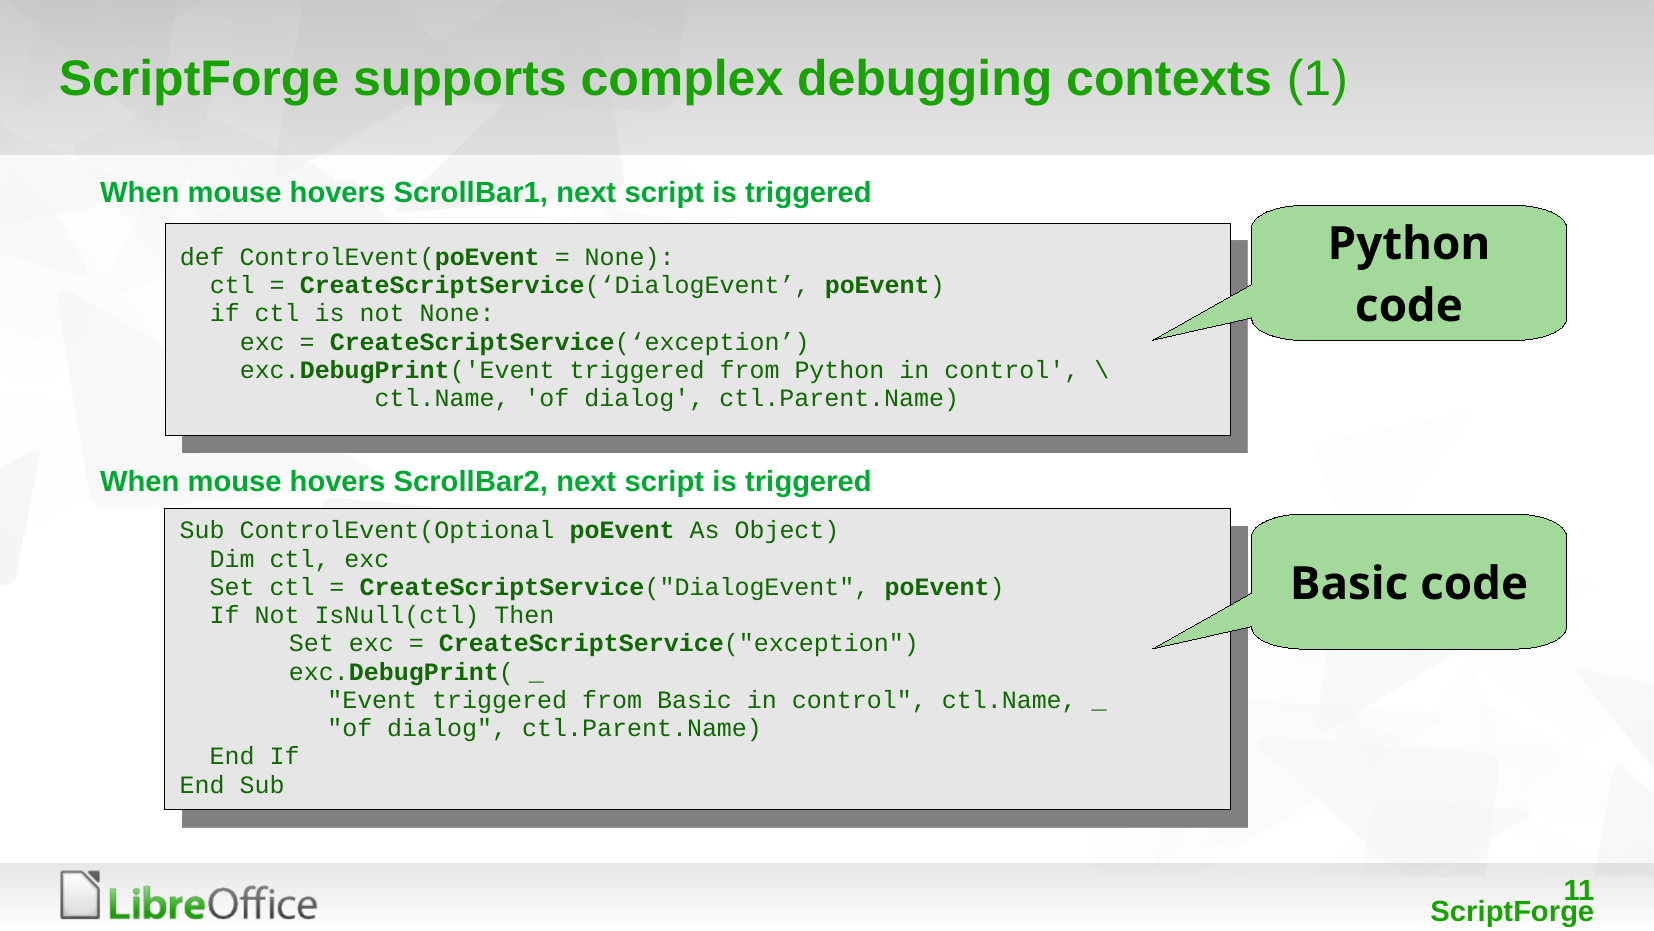

# ScriptForge supports complex debugging contexts (1)
When mouse hovers ScrollBar1, next script is triggered
Python code
def ControlEvent(poEvent = None):
 ctl = CreateScriptService(‘DialogEvent’, poEvent)
 if ctl is not None:
 exc = CreateScriptService(‘exception’)
 exc.DebugPrint('Event triggered from Python in control', \ ctl.Name, 'of dialog', ctl.Parent.Name)
When mouse hovers ScrollBar2, next script is triggered
Sub ControlEvent(Optional poEvent As Object)
 Dim ctl, exc
 Set ctl = CreateScriptService("DialogEvent", poEvent)
 If Not IsNull(ctl) Then
	Set exc = CreateScriptService("exception")
	exc.DebugPrint( _
 	"Event triggered from Basic in control", ctl.Name, _
 	"of dialog", ctl.Parent.Name)
 End If
End Sub
Basic code
11
ScriptForge